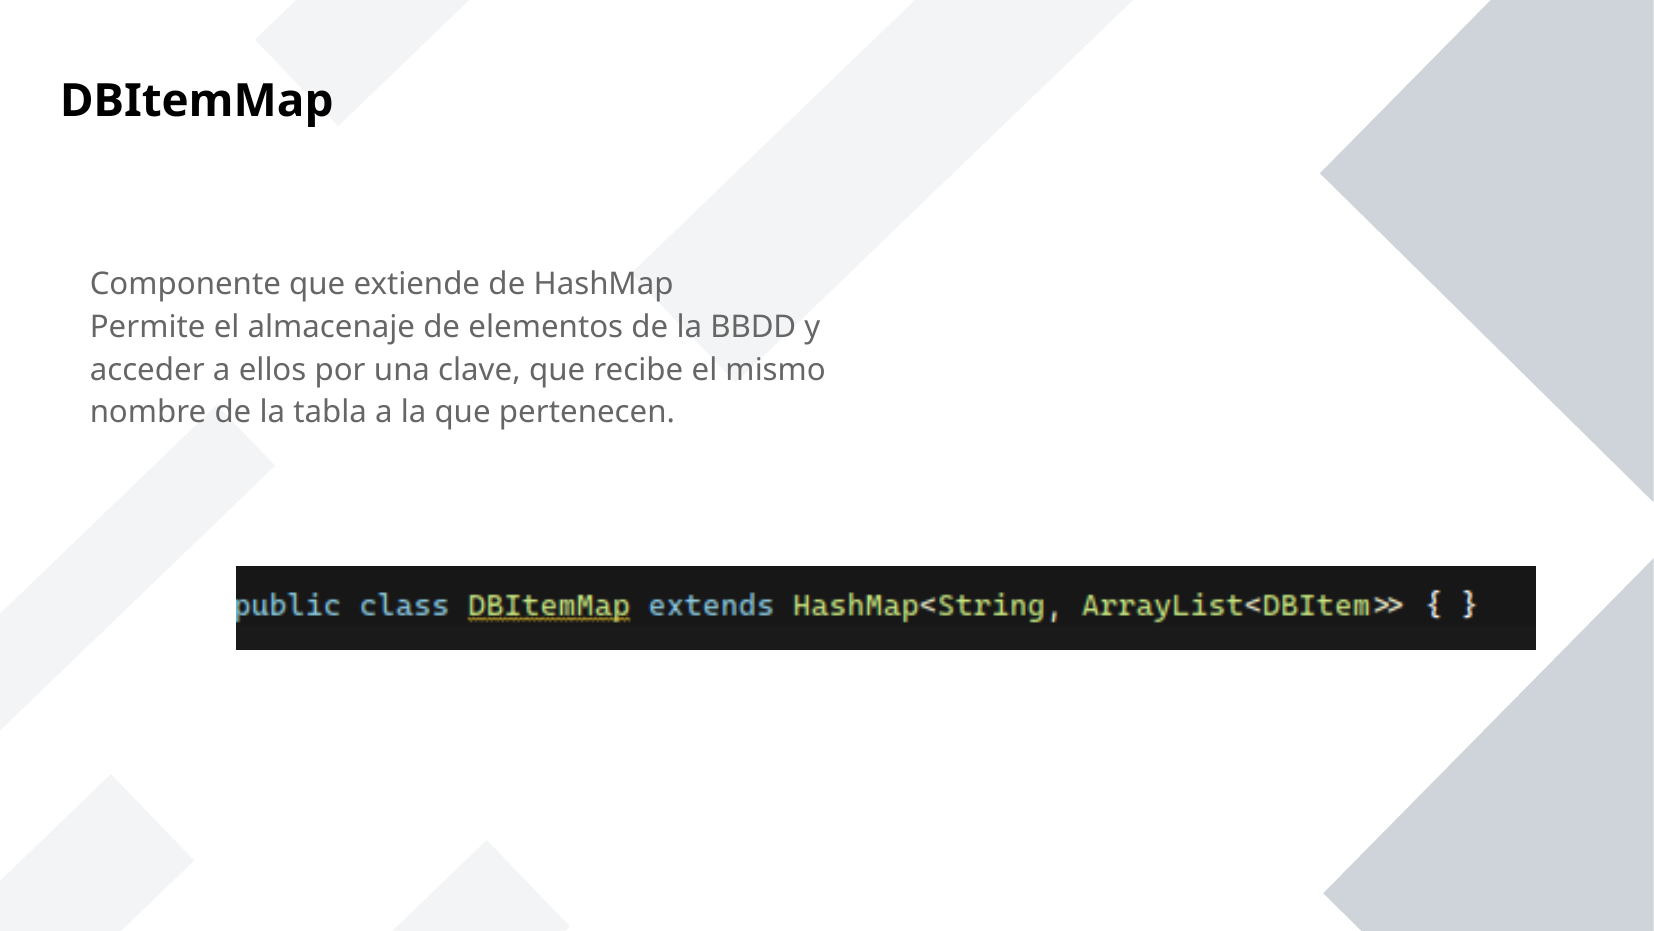

DBItemMap
Componente que extiende de HashMap
Permite el almacenaje de elementos de la BBDD y acceder a ellos por una clave, que recibe el mismo nombre de la tabla a la que pertenecen.